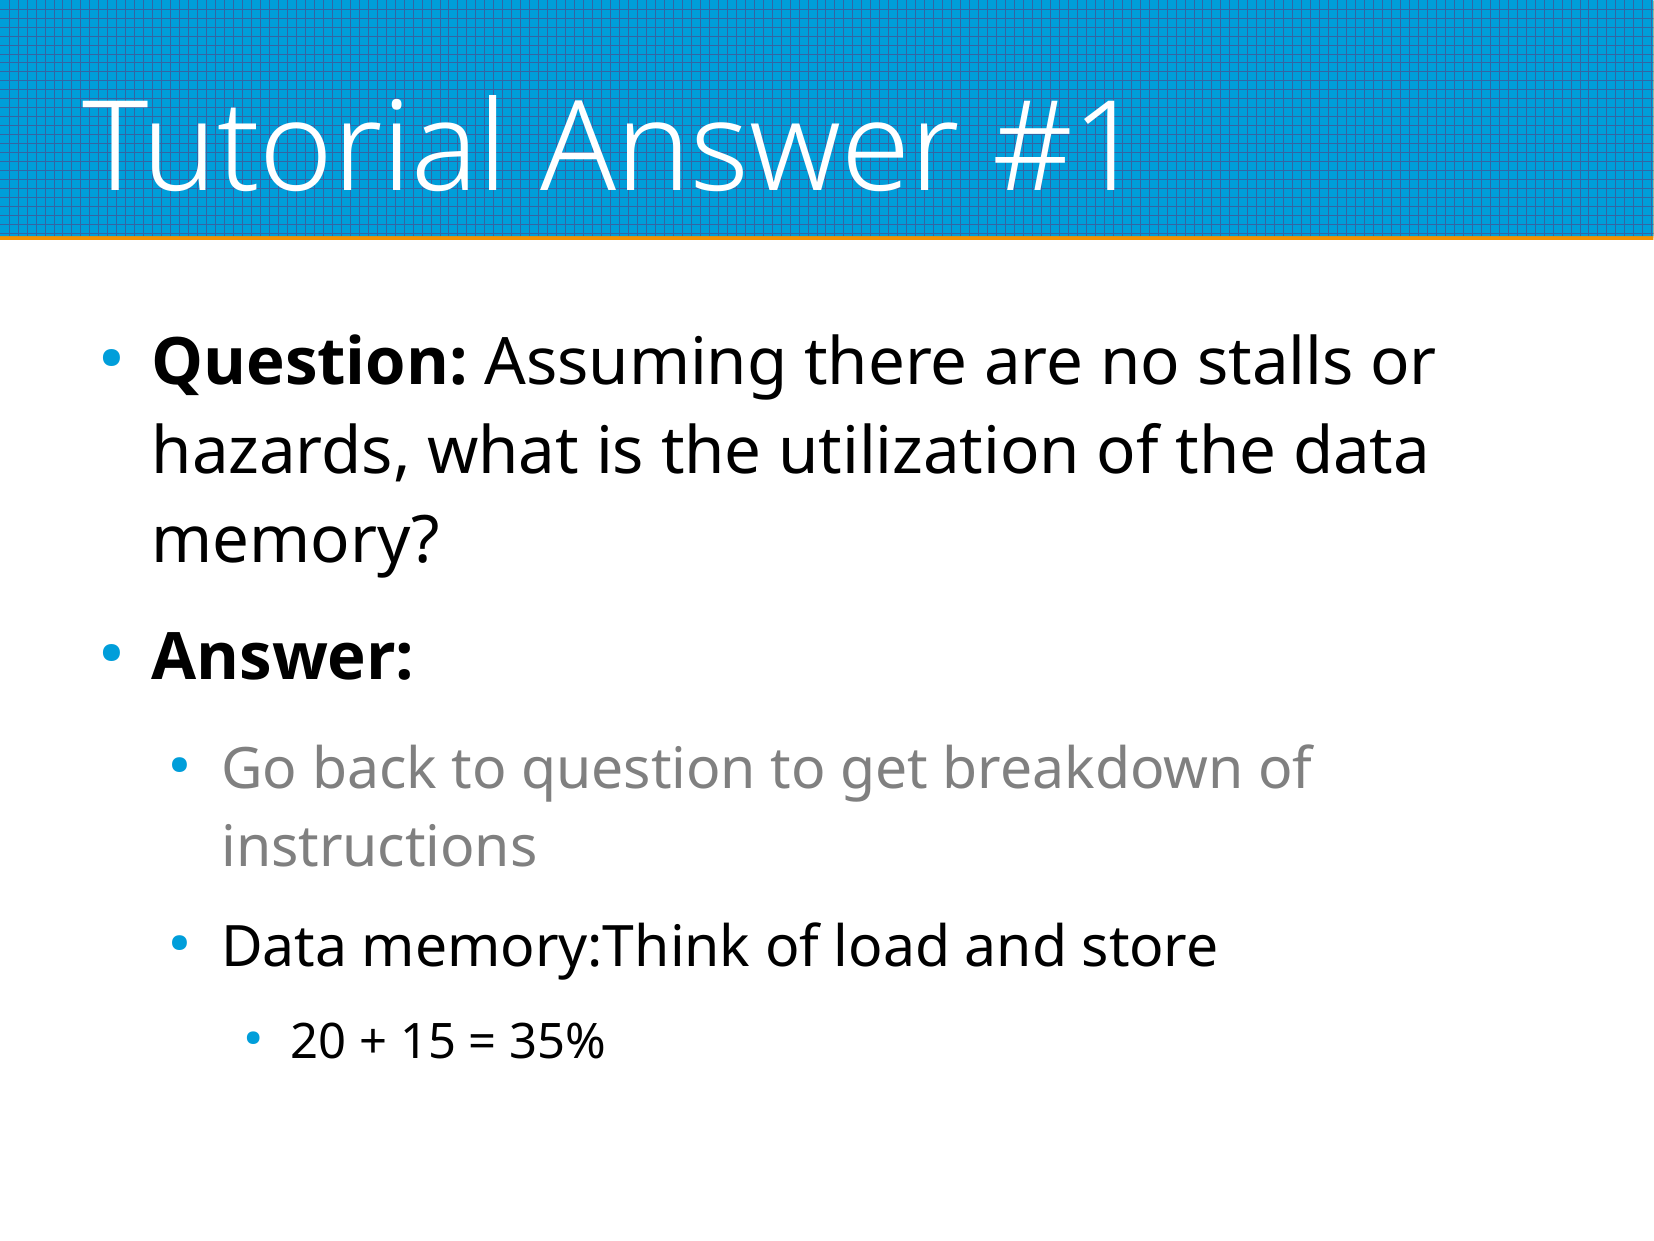

# Tutorial Answer #1
Question: Assuming there are no stalls or hazards, what is the utilization of the data memory?
Answer:
Go back to question to get breakdown of instructions
Data memory:Think of load and store
20 + 15 = 35%